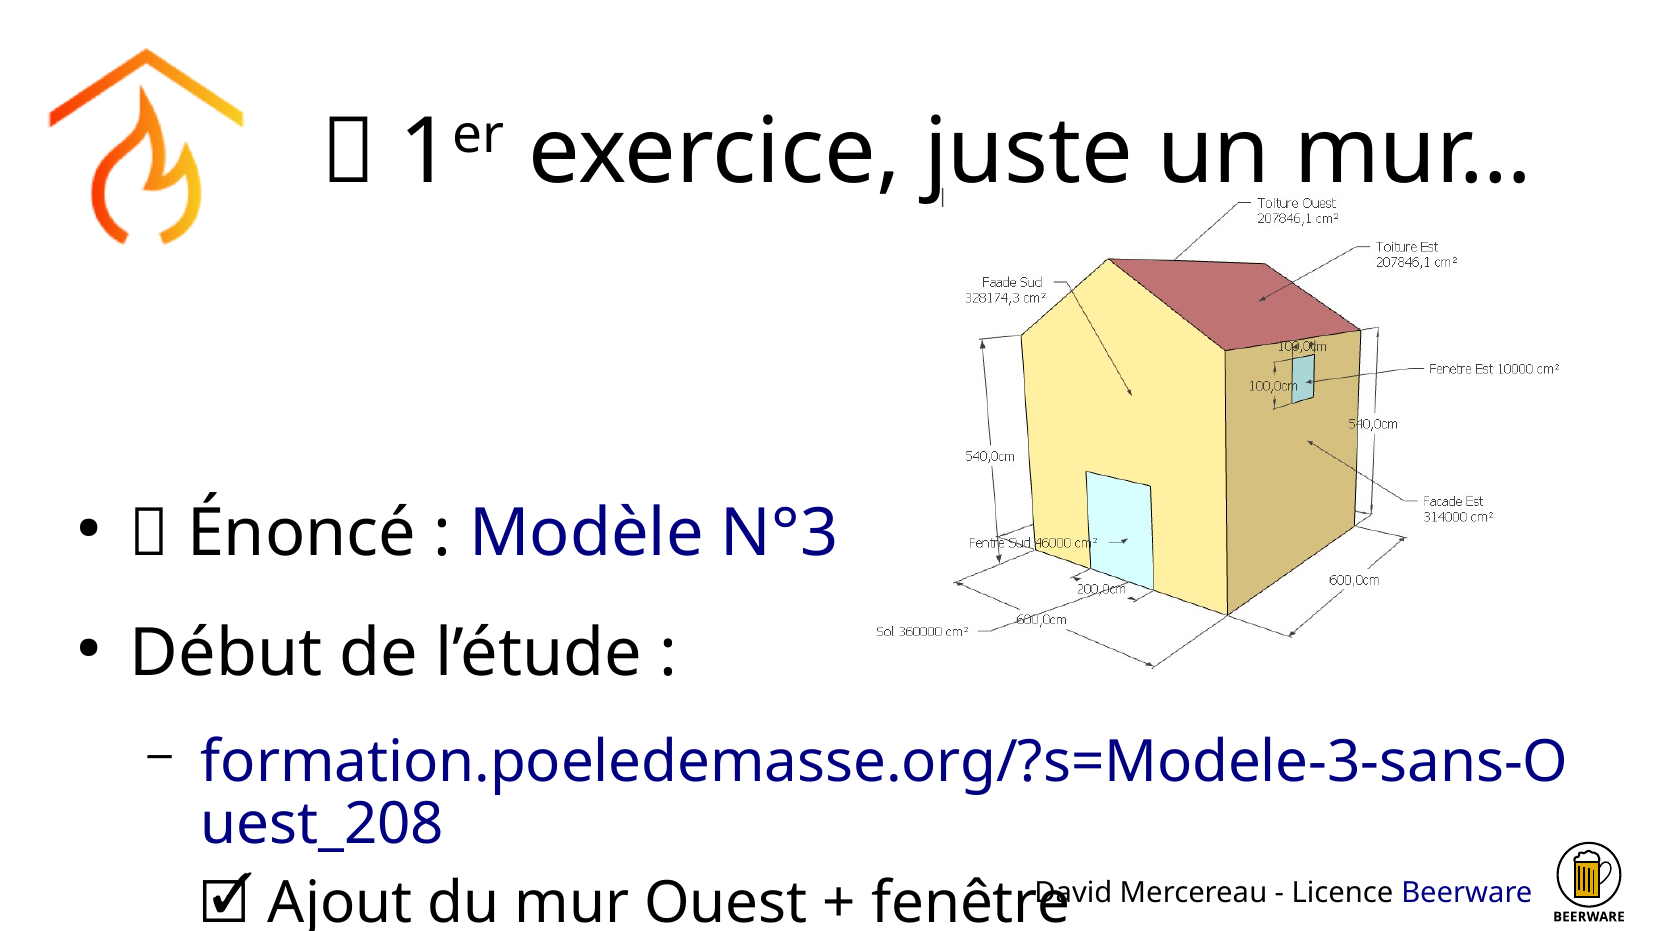

# 🏫 1er exercice, juste un mur…
📖 Énoncé : Modèle N°3
Début de l’étude :
formation.poeledemasse.org/?s=Modele-3-sans-Ouest_208
🗹 Ajout du mur Ouest + fenêtre